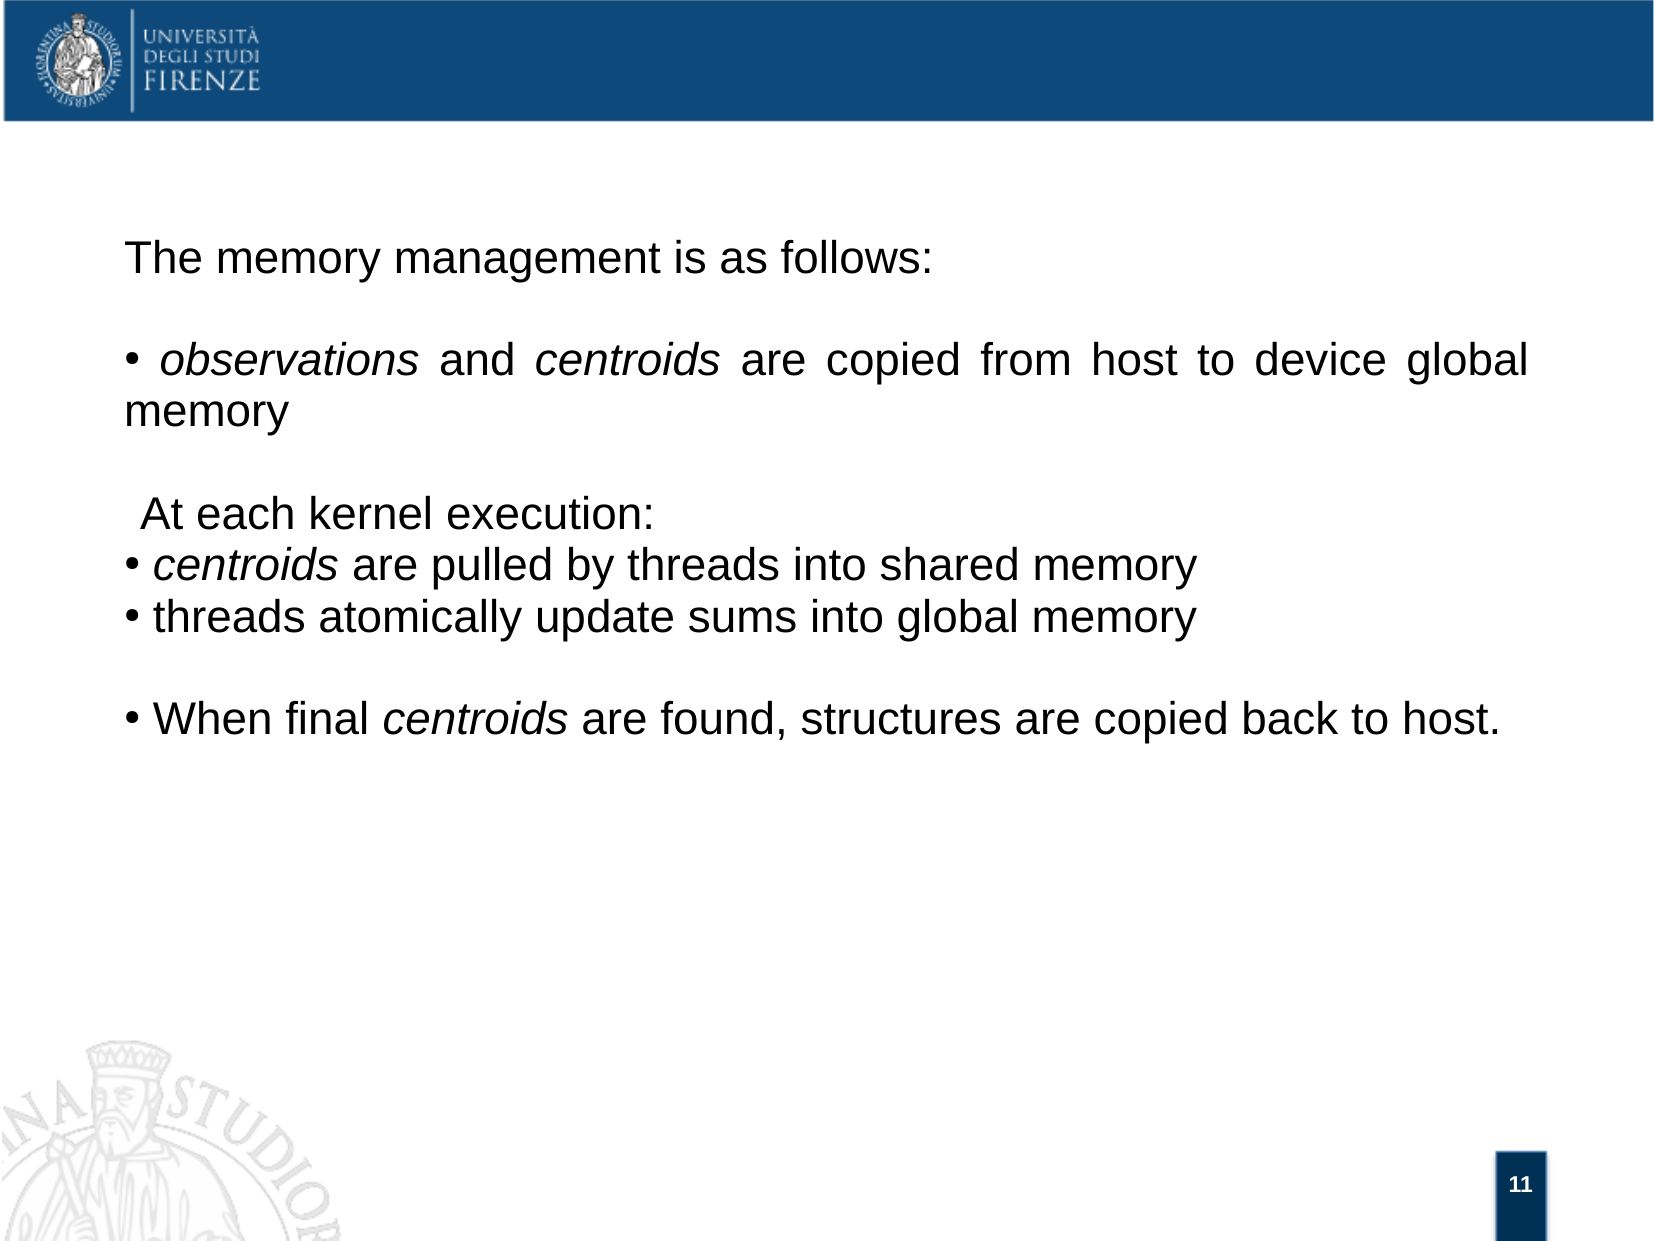

The memory management is as follows:
 observations and centroids are copied from host to device global memory
At each kernel execution:
 centroids are pulled by threads into shared memory
 threads atomically update sums into global memory
 When final centroids are found, structures are copied back to host.
11